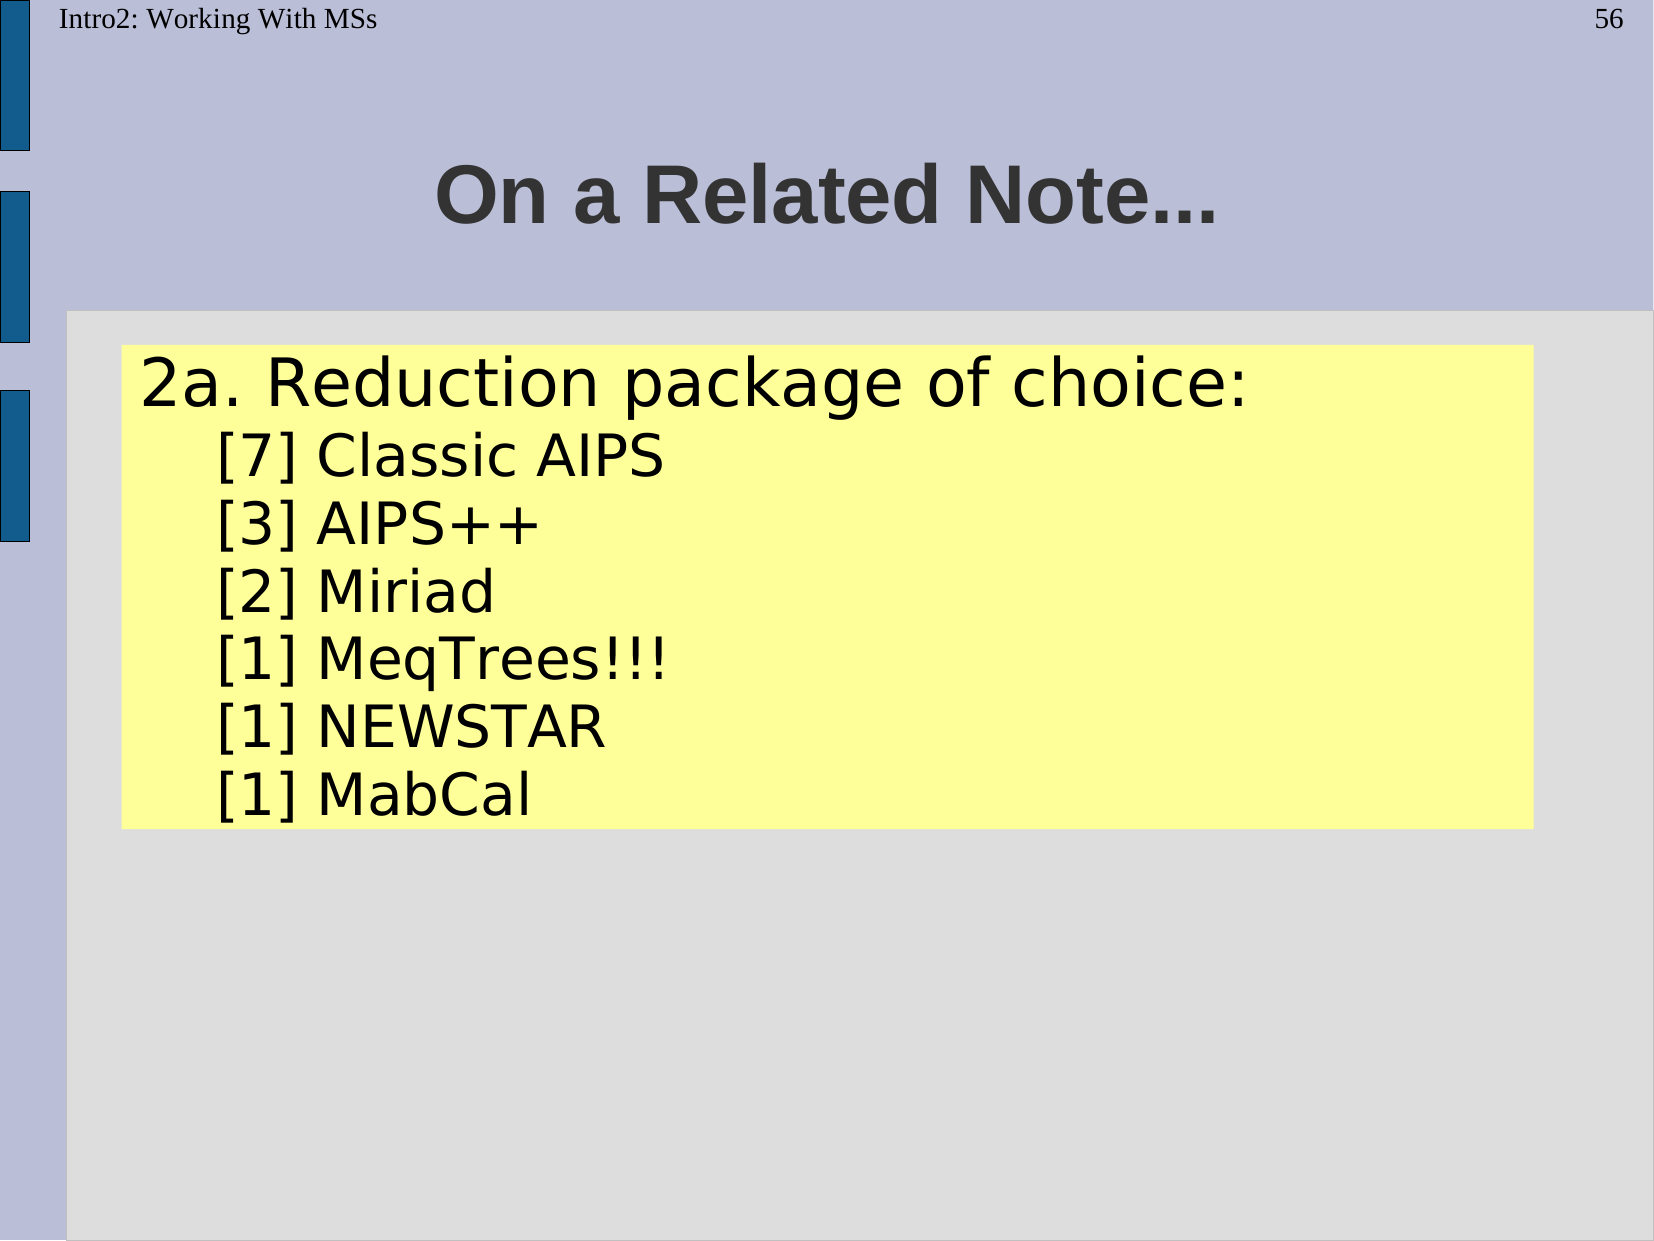

Intro2: Working With MSs
56
# On a Related Note...
2a. Reduction package of choice:
[7] Classic AIPS
[3] AIPS++
[2] Miriad
[1] MeqTrees!!!
[1] NEWSTAR
[1] MabCal